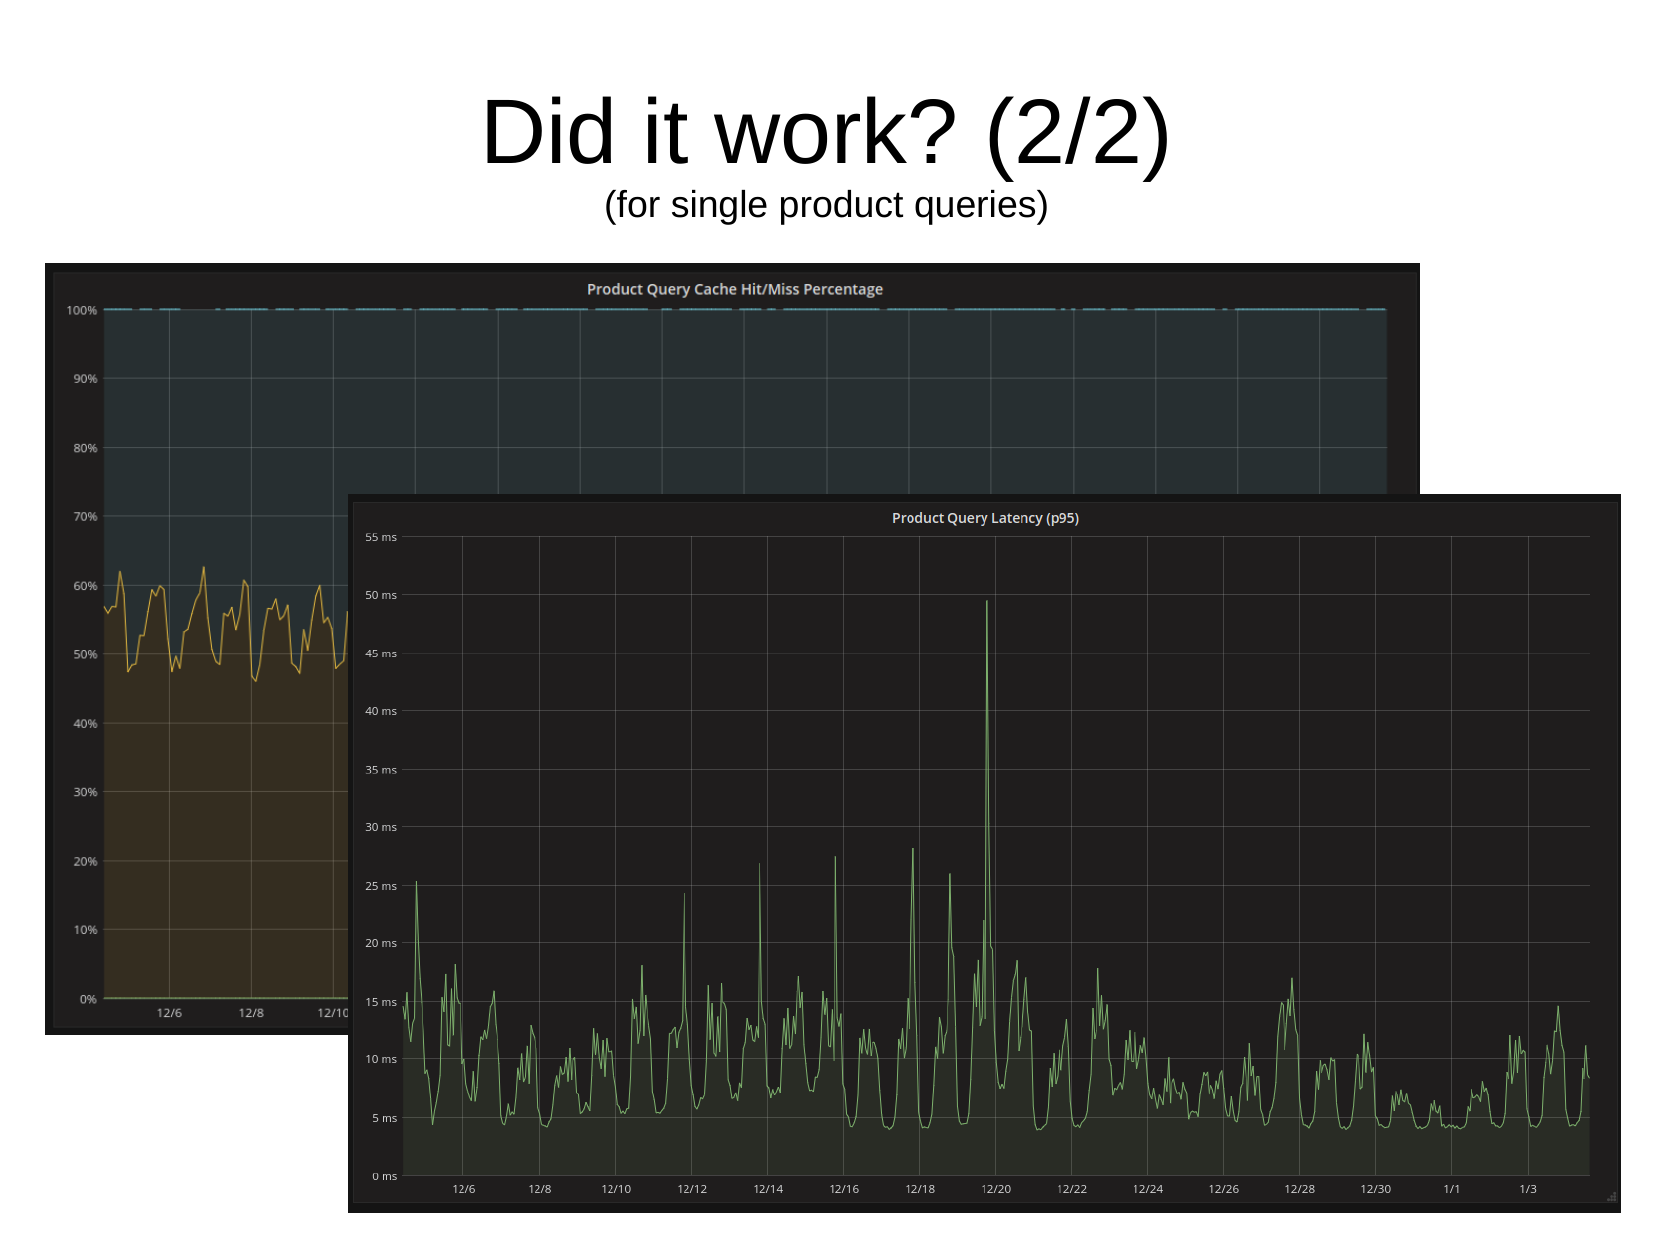

# Did it work? (2/2) (for single product queries)